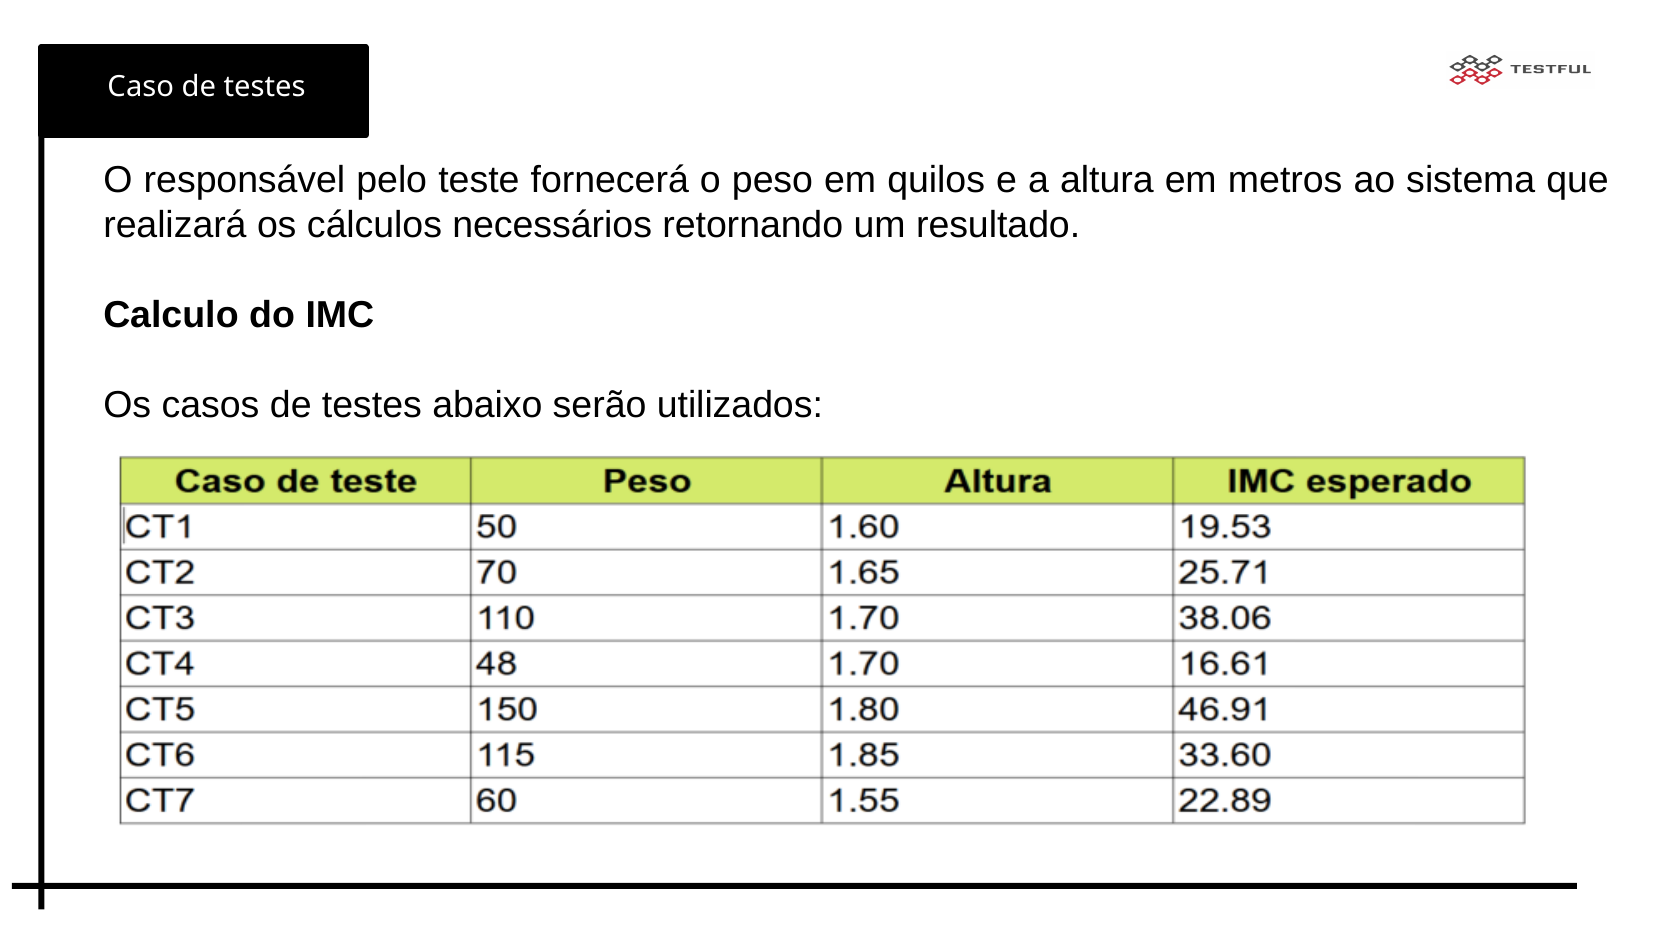

Caso de testes
O responsável pelo teste fornecerá o peso em quilos e a altura em metros ao sistema que realizará os cálculos necessários retornando um resultado.
Calculo do IMC
Os casos de testes abaixo serão utilizados: